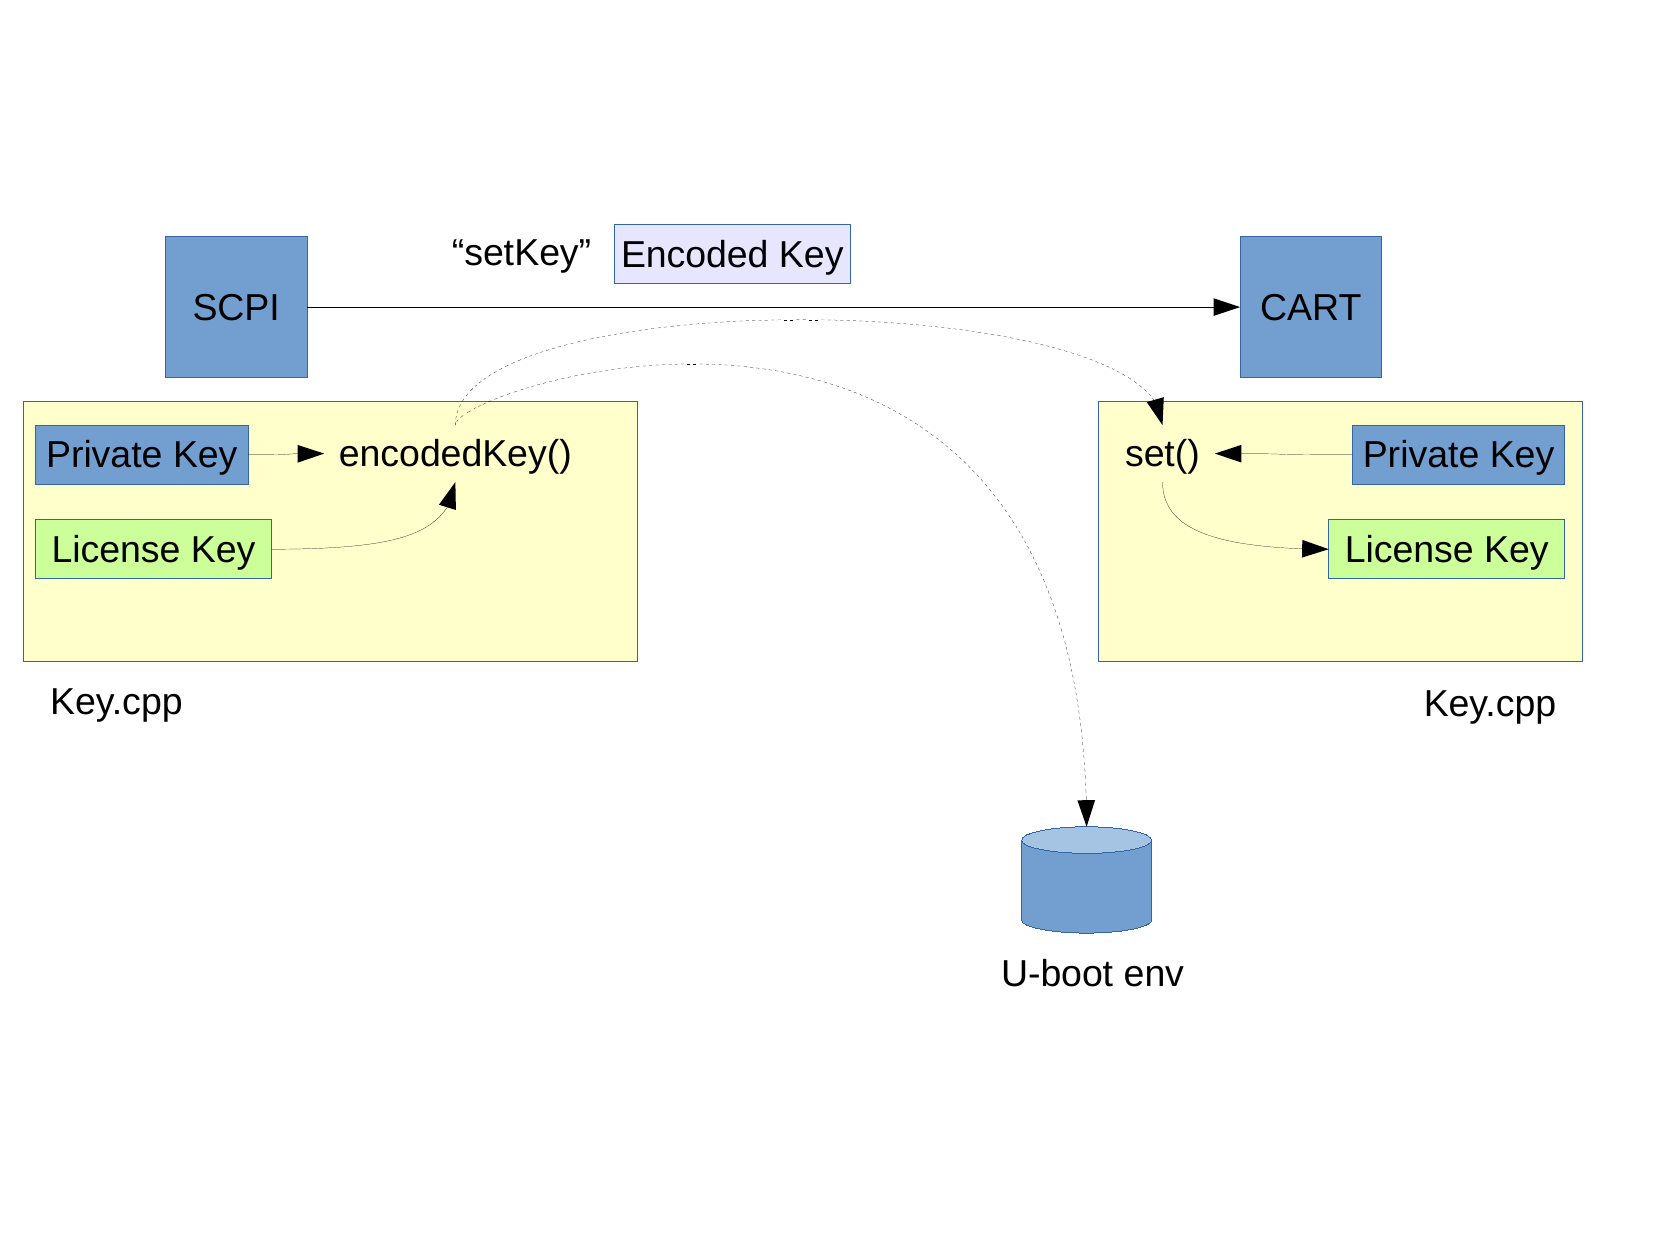

“setKey”
Encoded Key
SCPI
CART
Private Key
encodedKey()
set()
Private Key
License Key
License Key
Key.cpp
Key.cpp
U-boot env